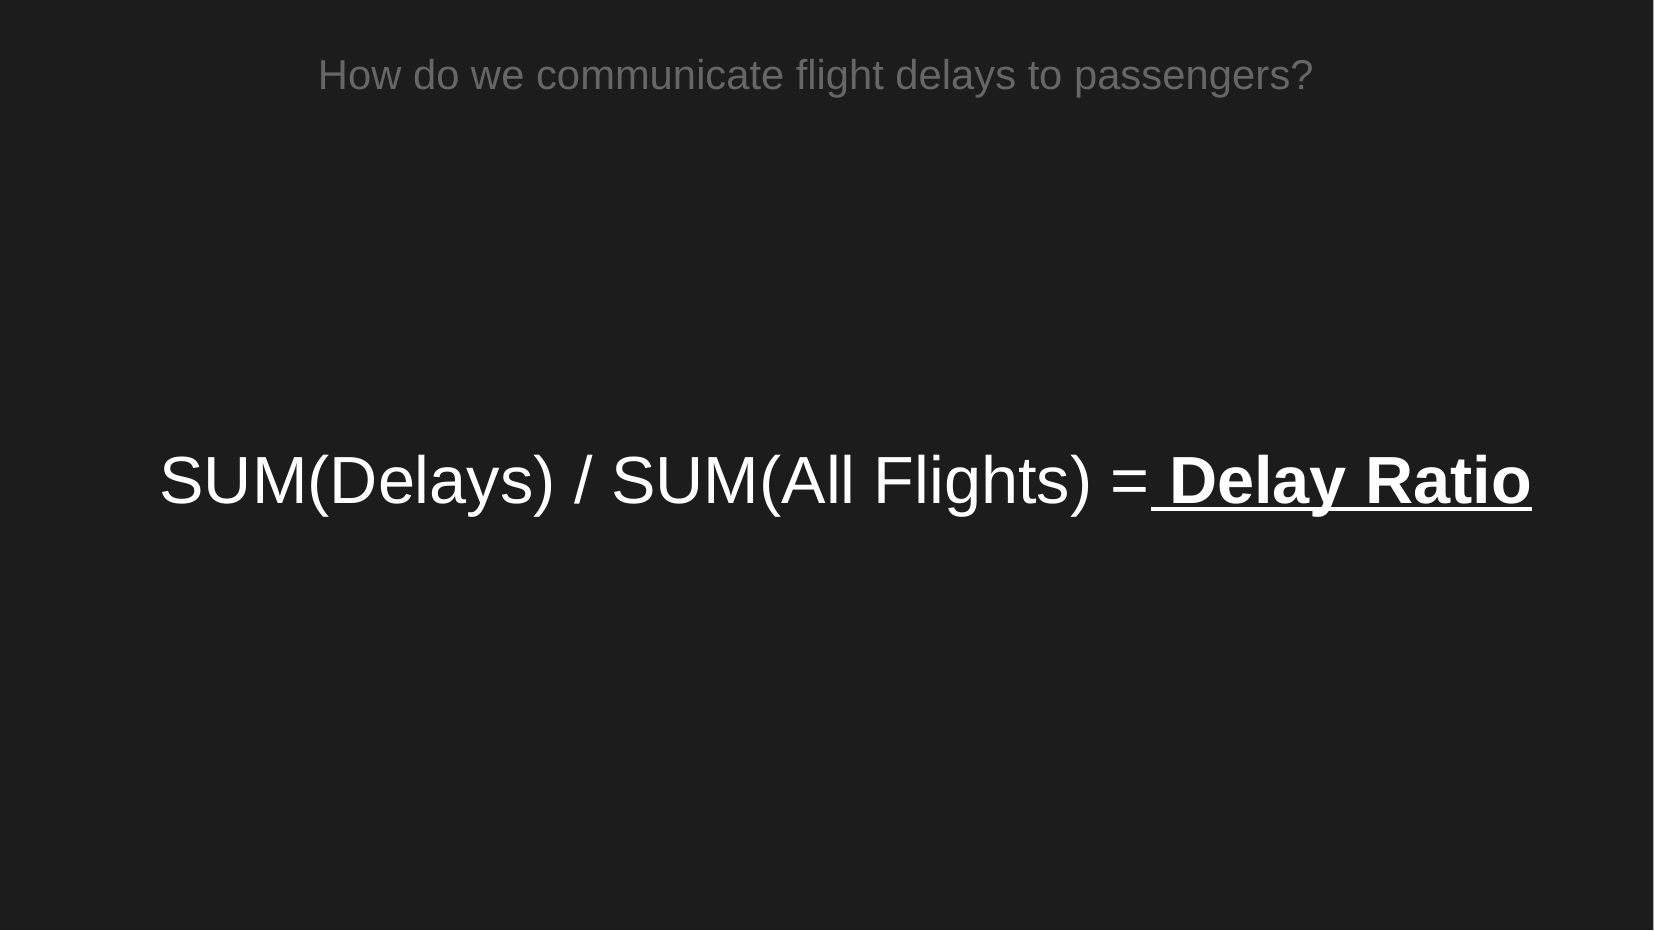

How do we communicate flight delays to passengers?
# SUM(Delays) / SUM(All Flights) = Delay Ratio